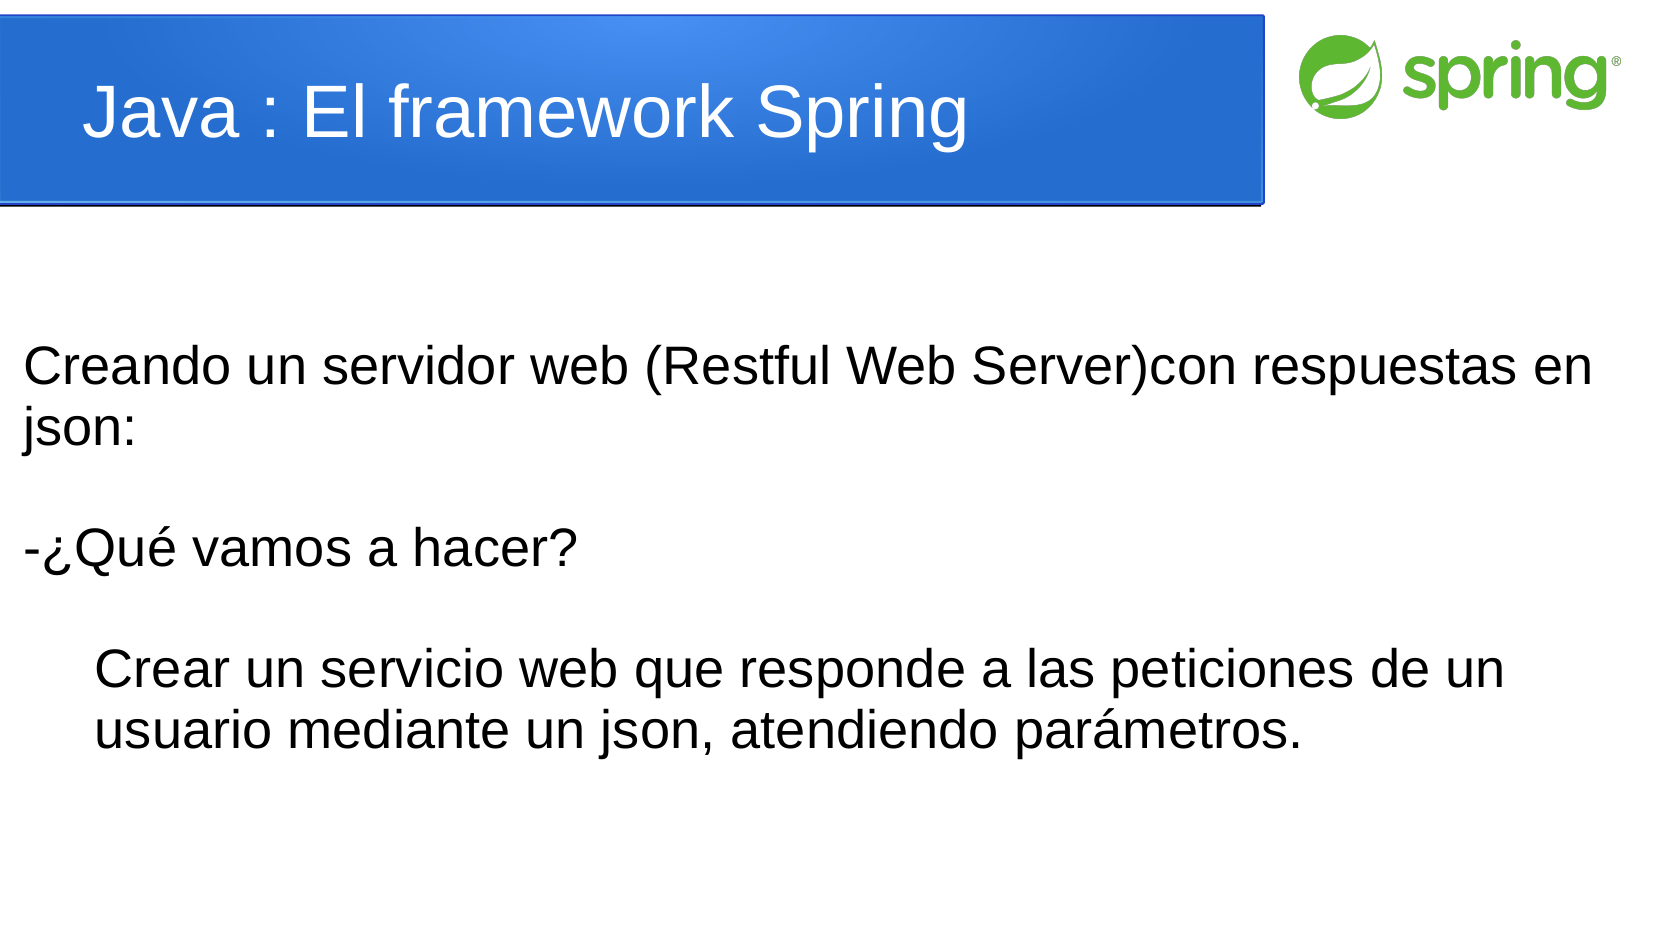

# Java : El framework Spring
Creando un servidor web (Restful Web Server)con respuestas en json:
-¿Qué vamos a hacer?
Crear un servicio web que responde a las peticiones de un usuario mediante un json, atendiendo parámetros.